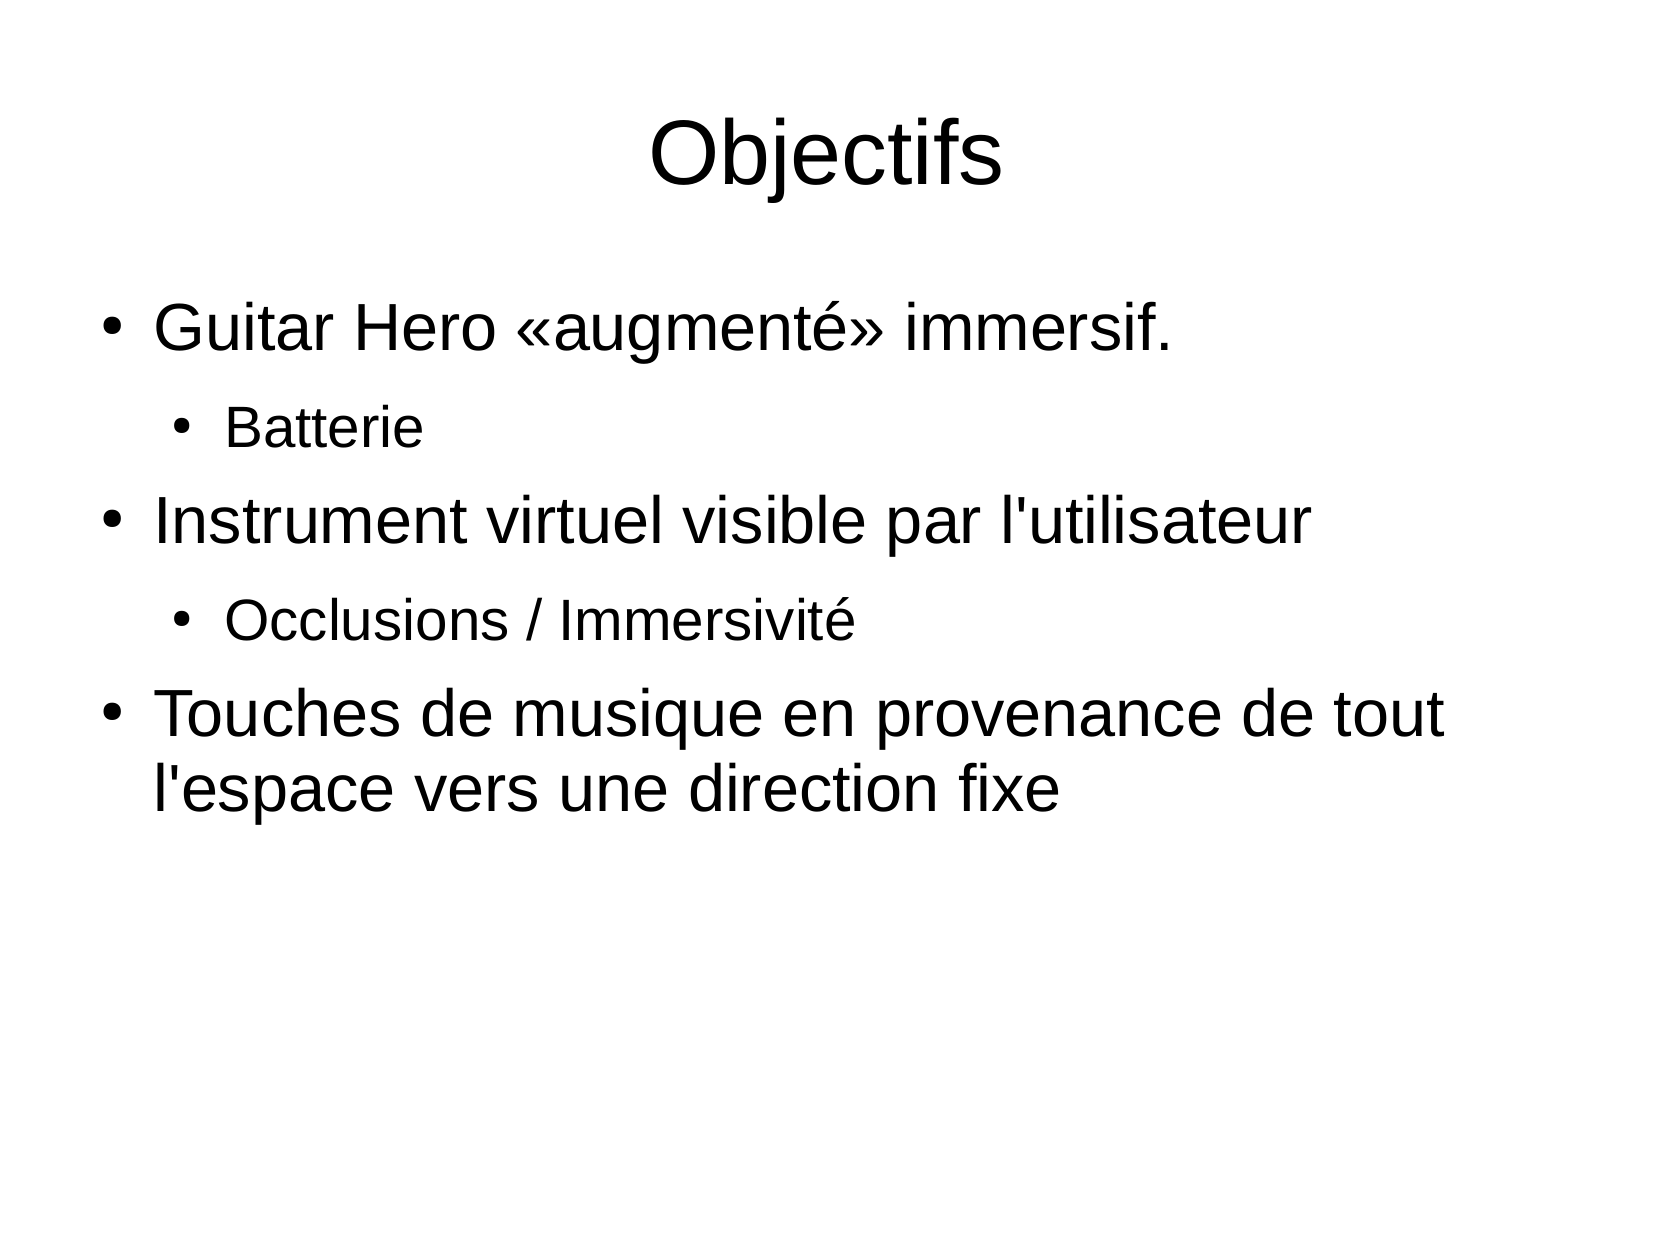

# Objectifs
Guitar Hero «augmenté» immersif.
Batterie
Instrument virtuel visible par l'utilisateur
Occlusions / Immersivité
Touches de musique en provenance de tout l'espace vers une direction fixe